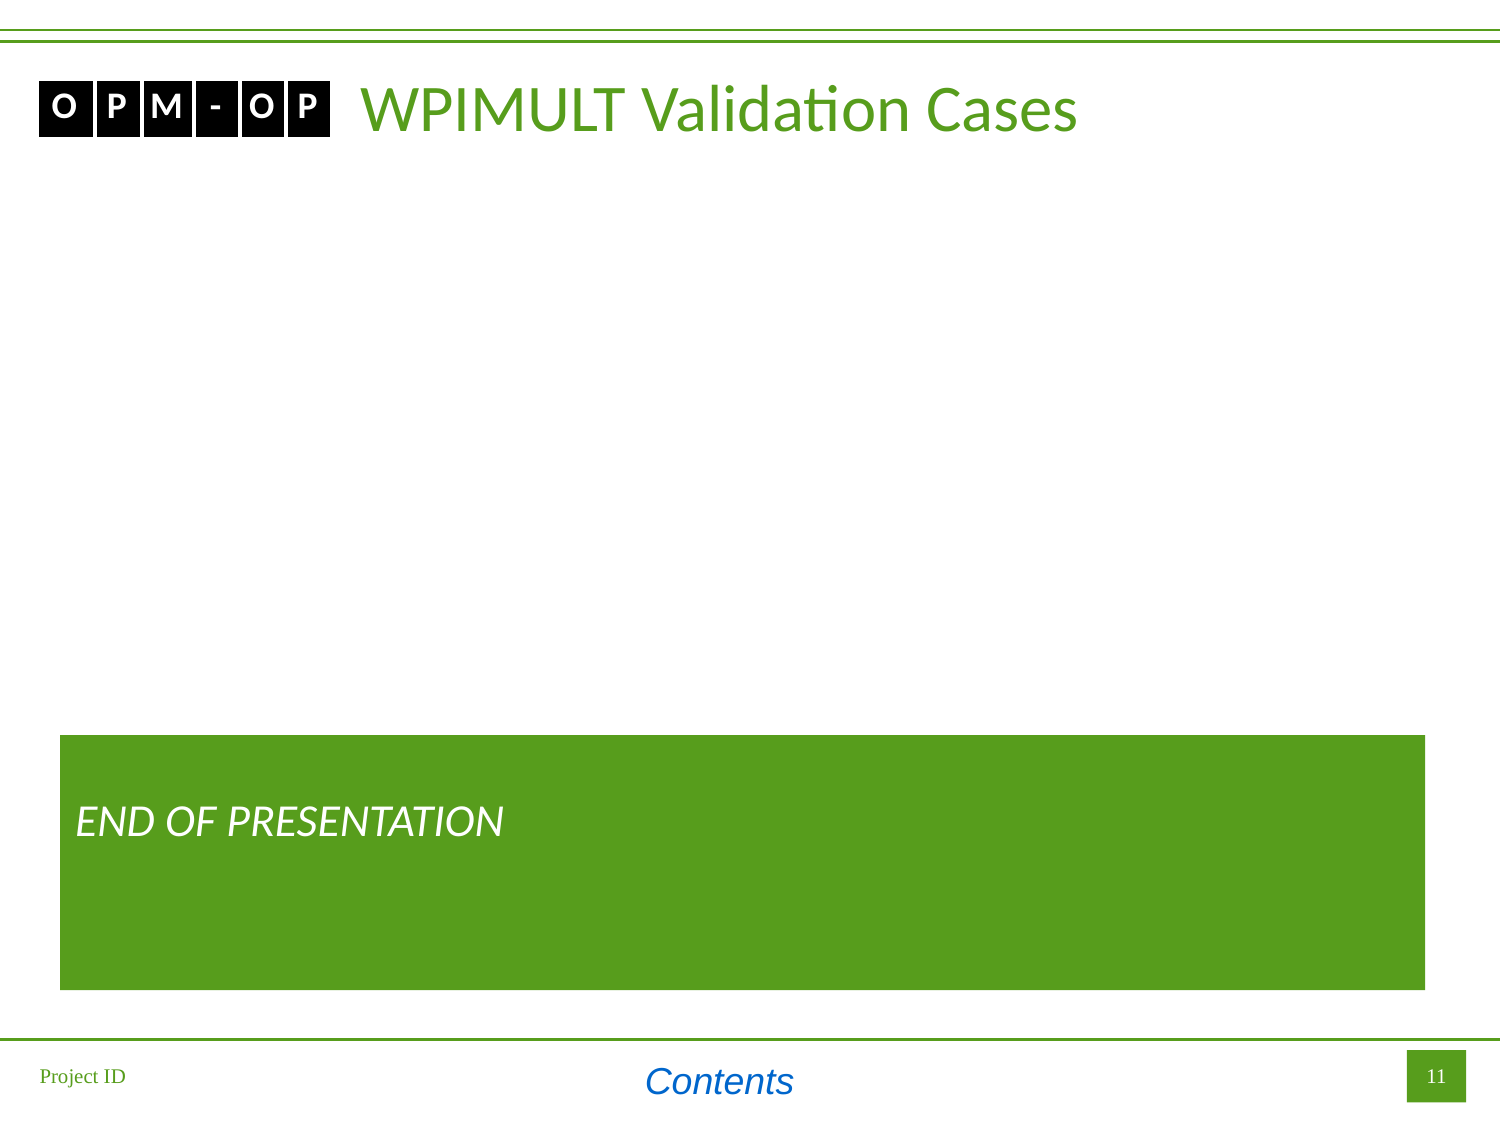

# WPIMULT Validation Cases
End of Presentation
Project ID
11